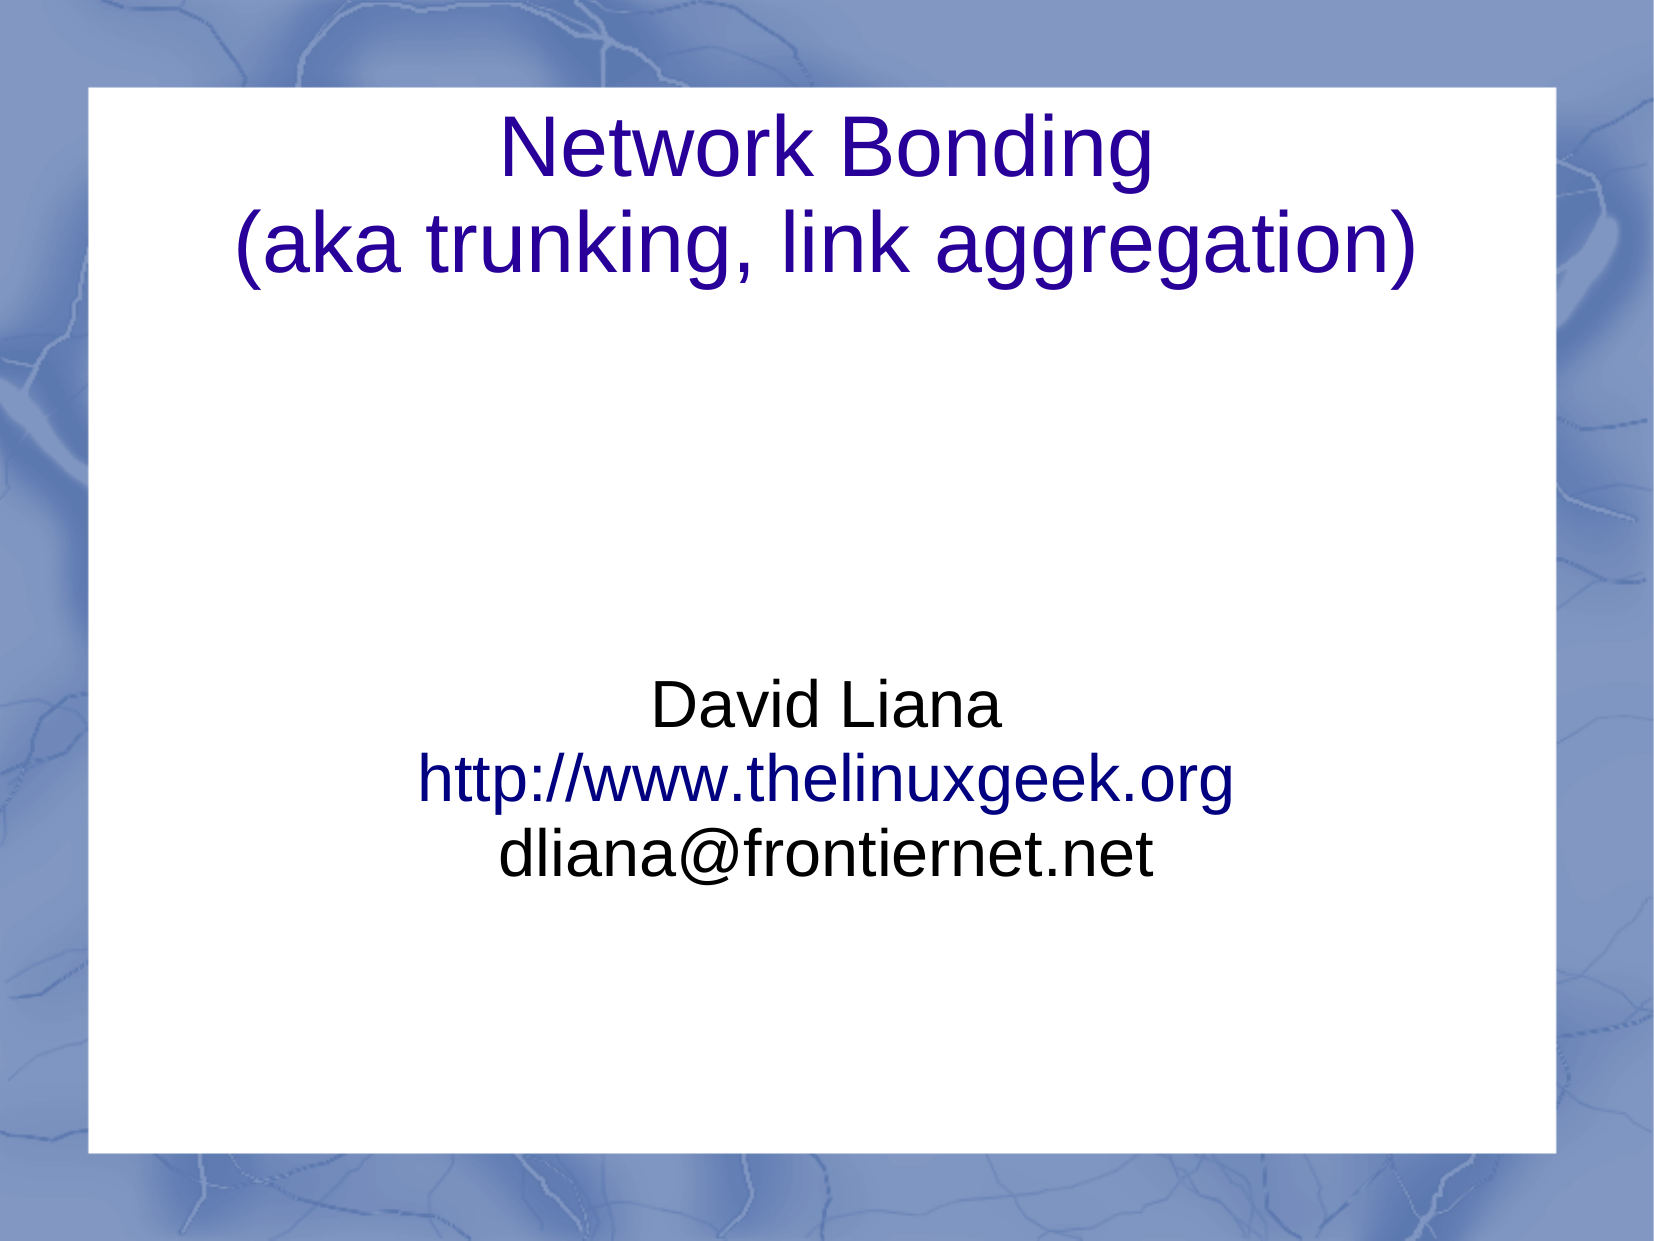

# Network Bonding (aka trunking, link aggregation)
David Liana
http://www.thelinuxgeek.org
dliana@frontiernet.net